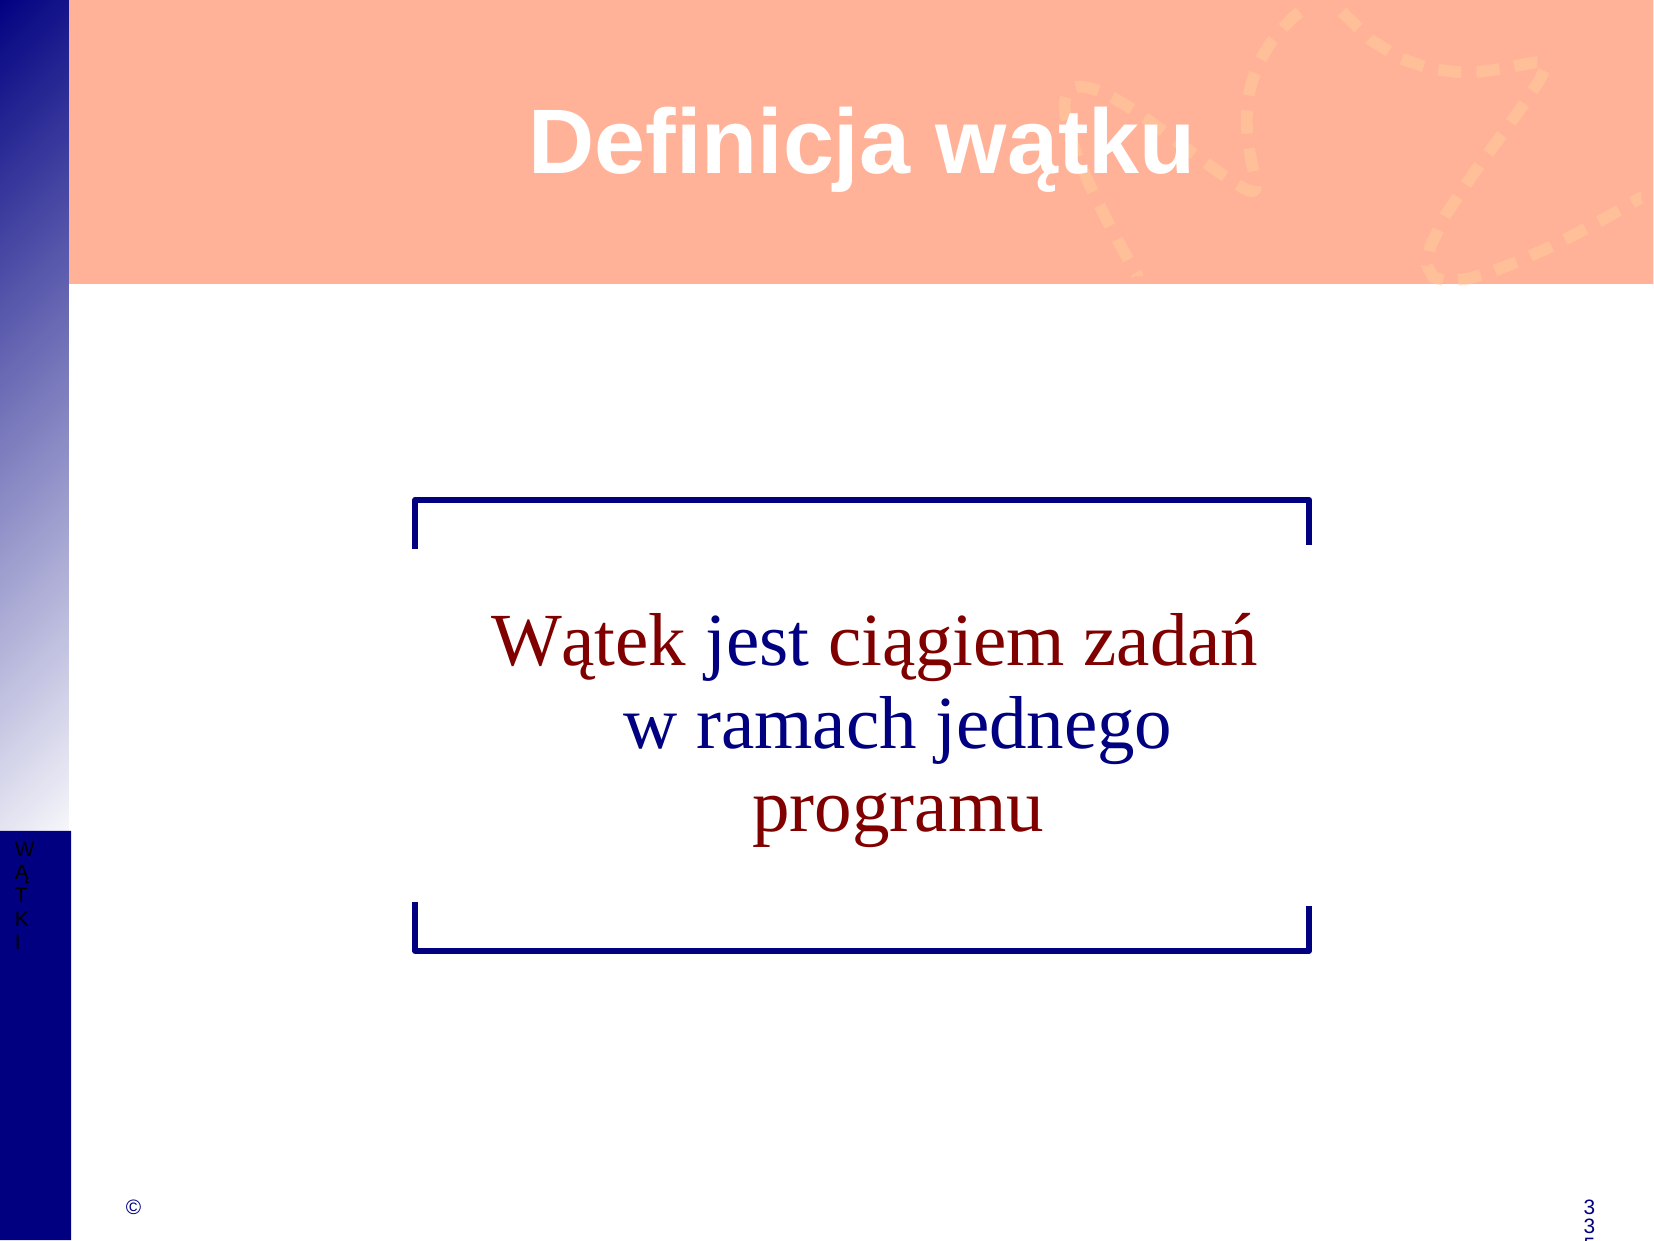

# Definicja wątku
Wątek jest ciągiem zadań w ramach jednego programu
W
Ą
T
K
I